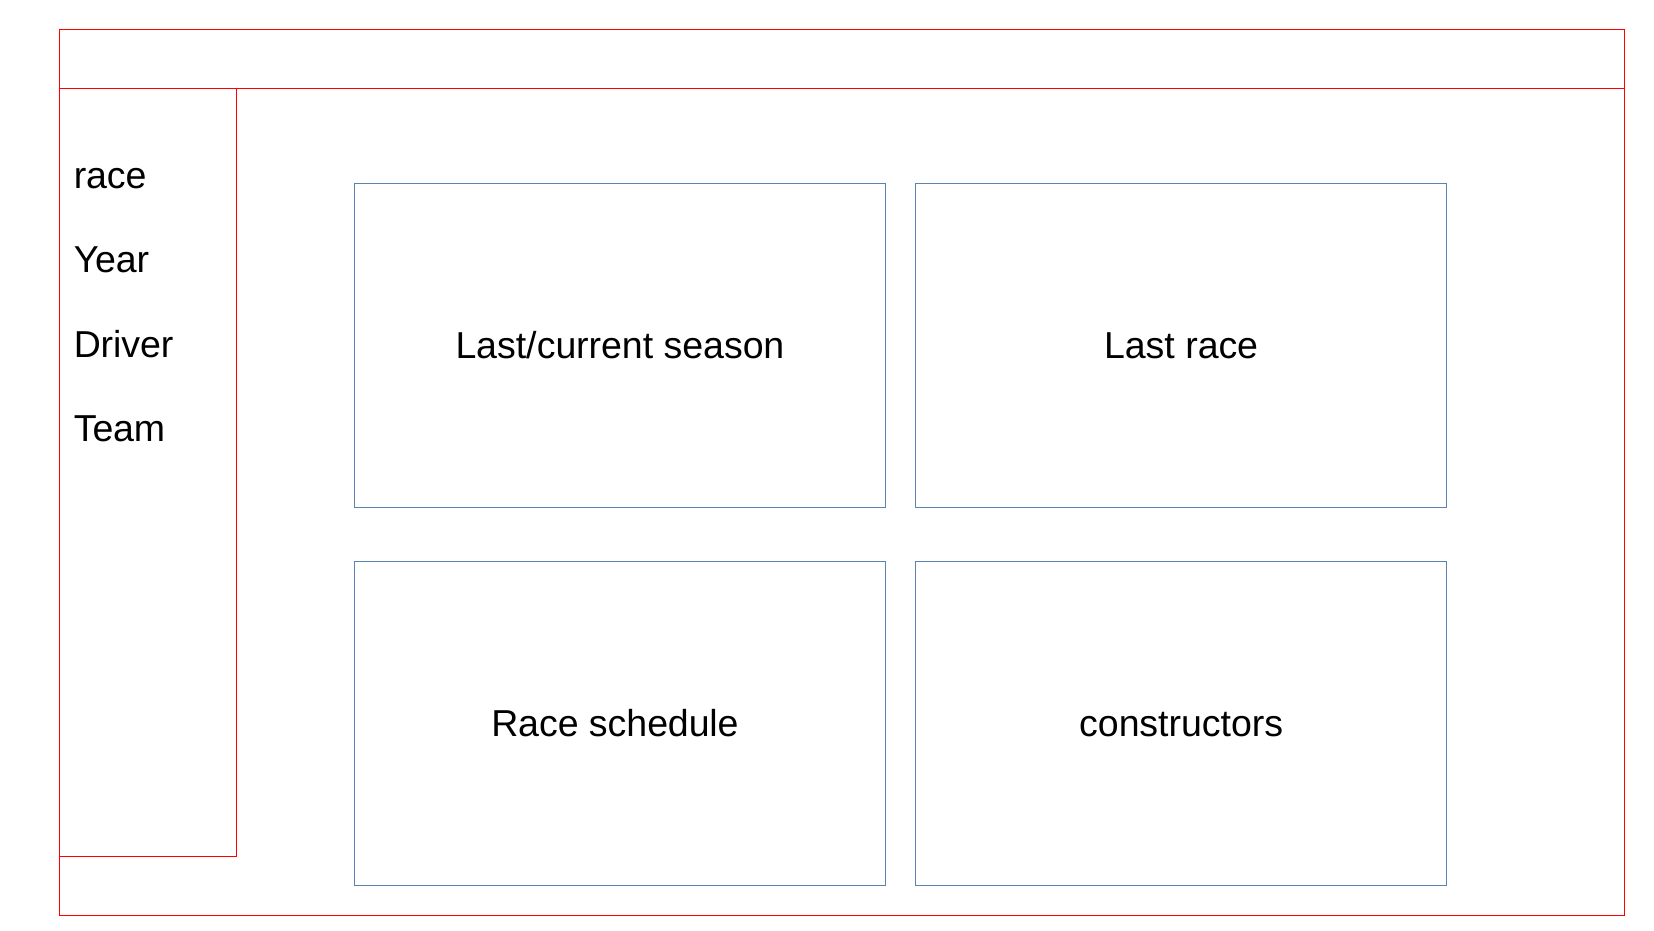

race
Year
Driver
Team
Last/current season
Last race
Race schedule
constructors